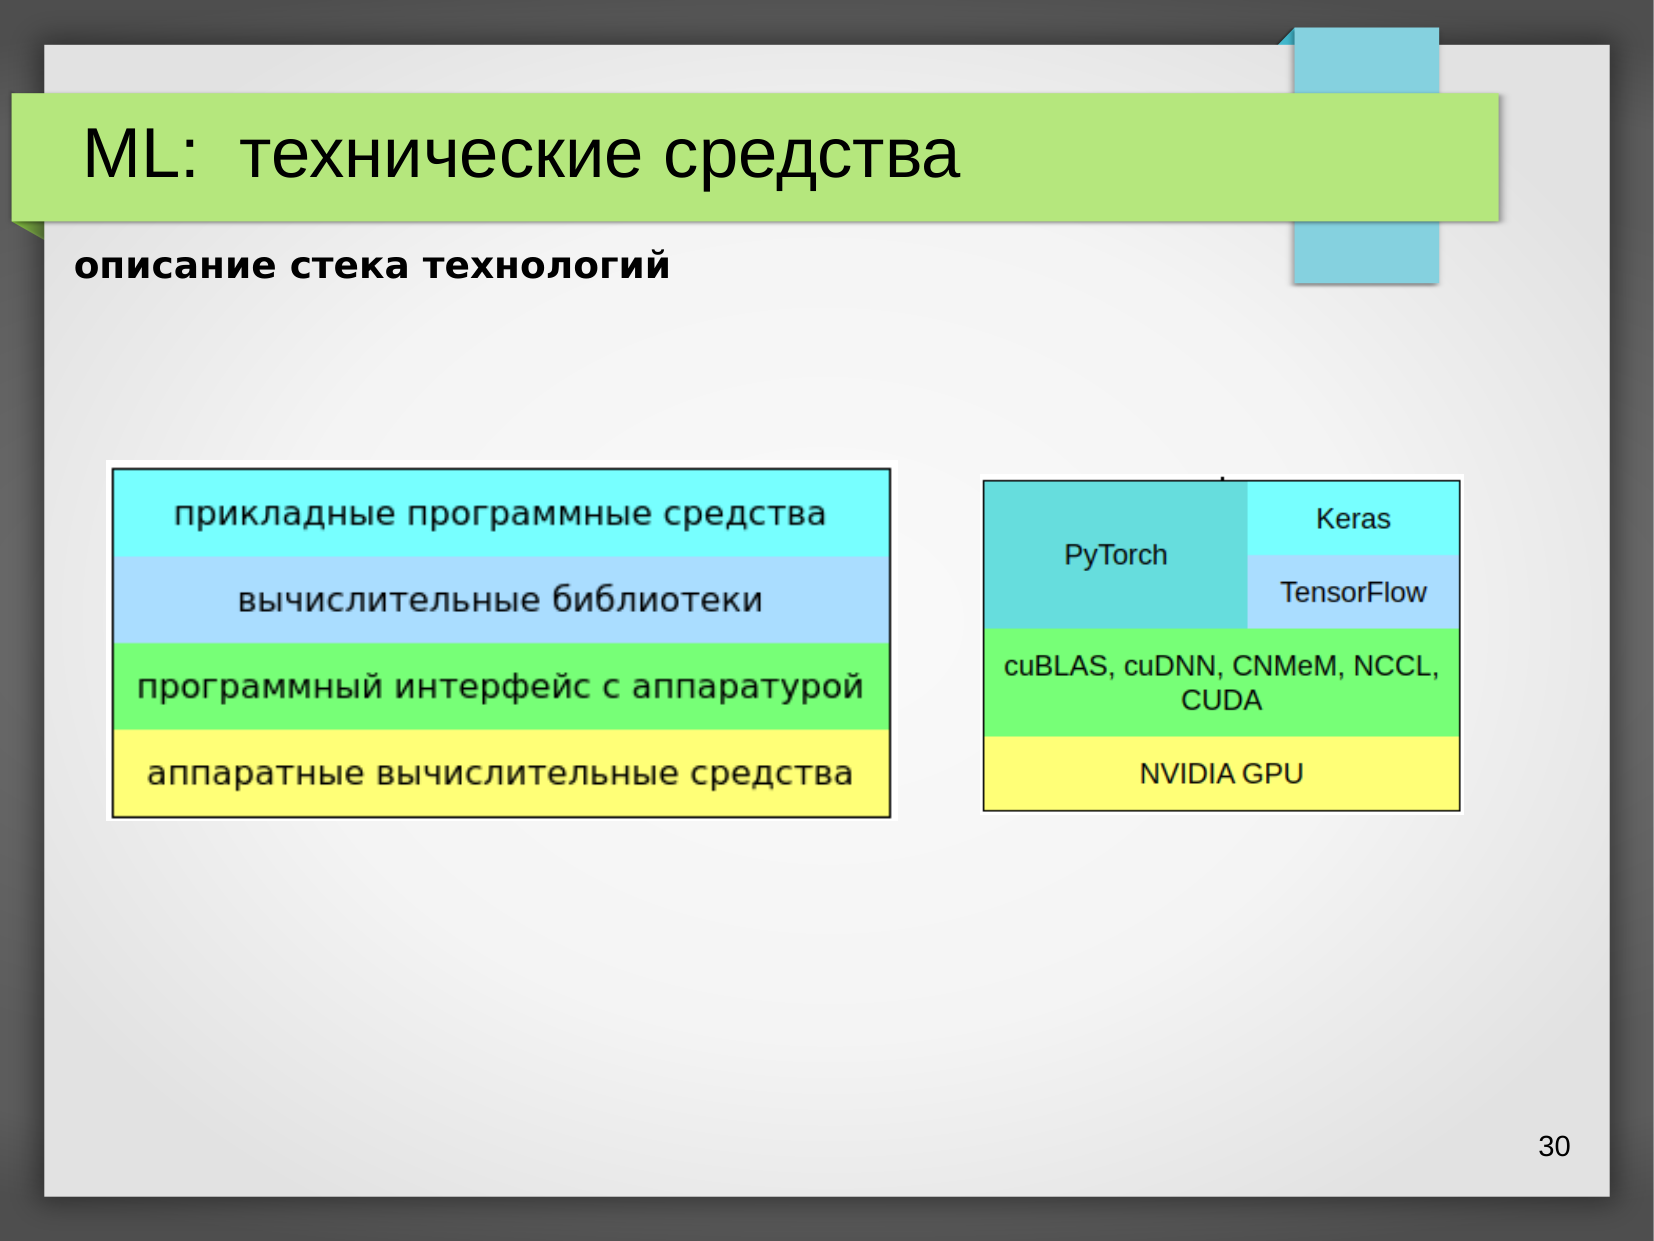

# ML: технические средства
описание стека технологий
30